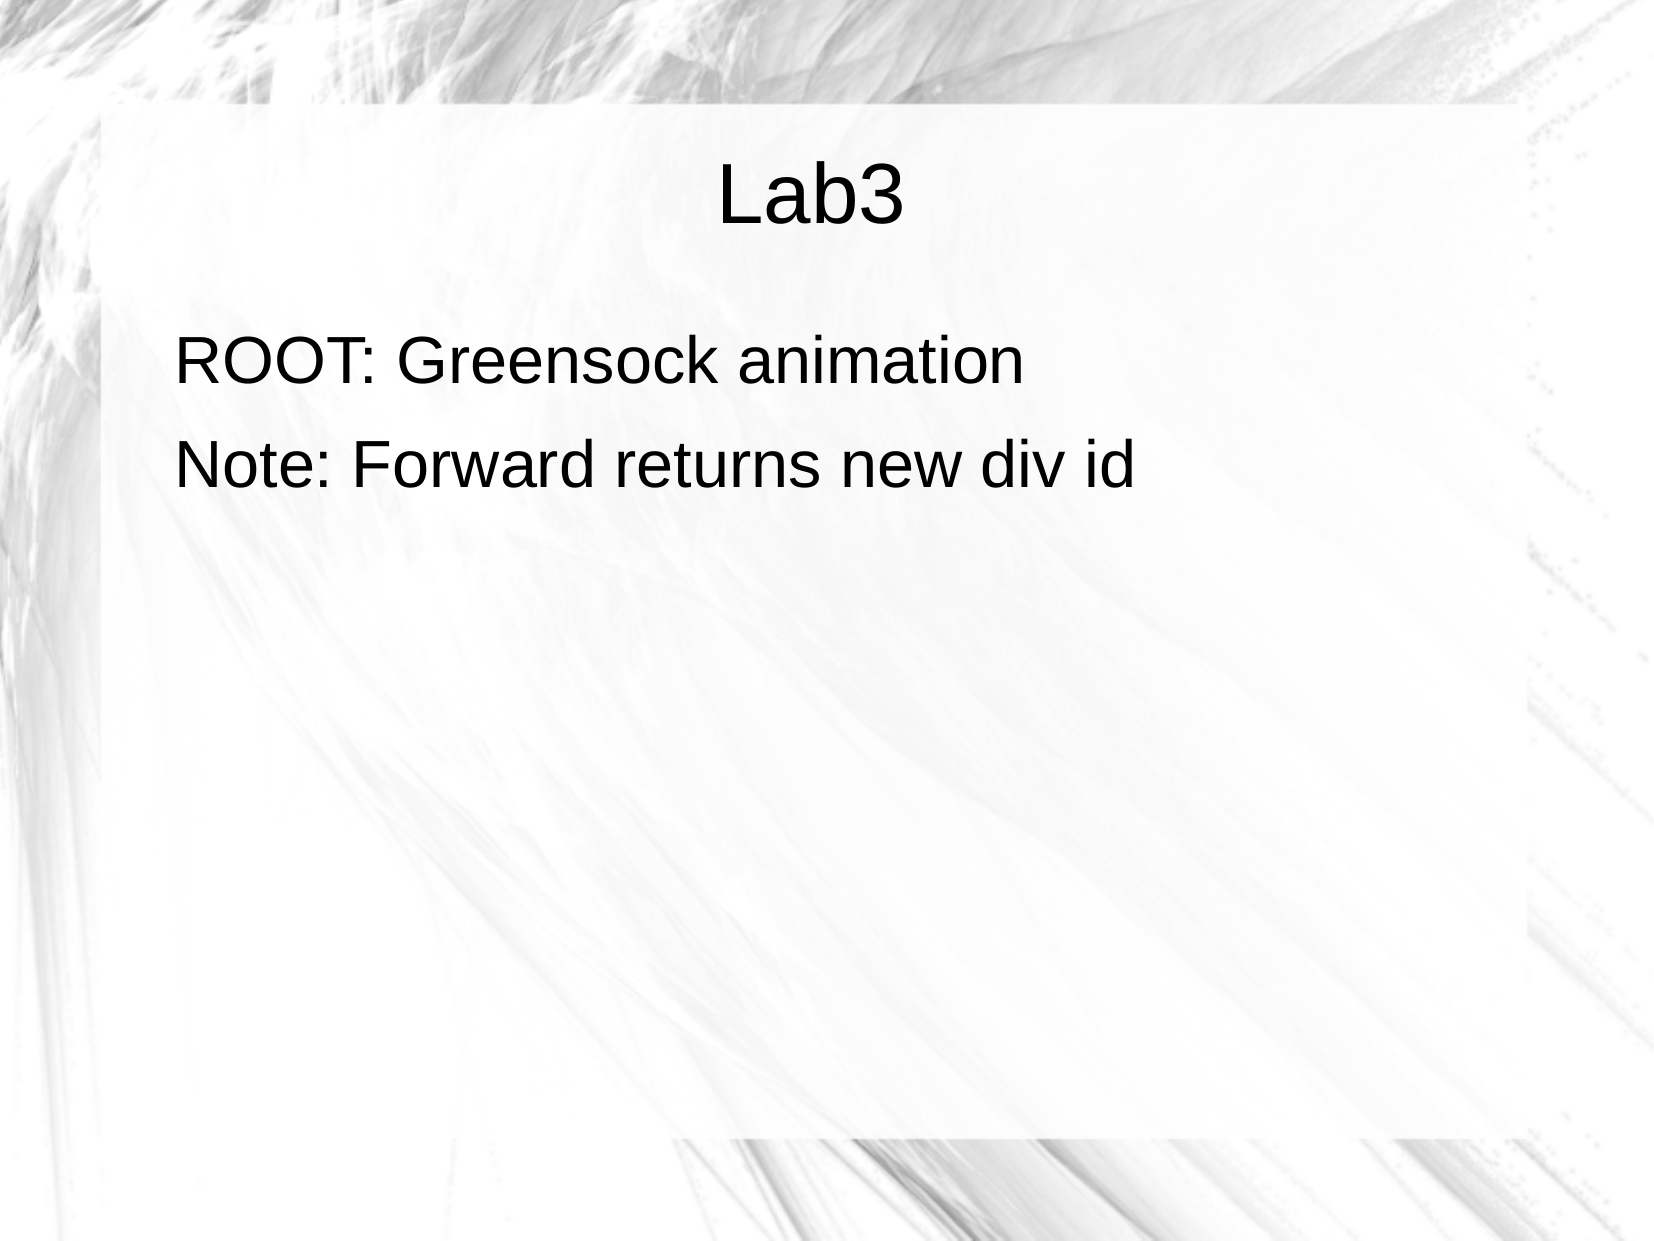

# Lab3
ROOT: Greensock animation
Note: Forward returns new div id